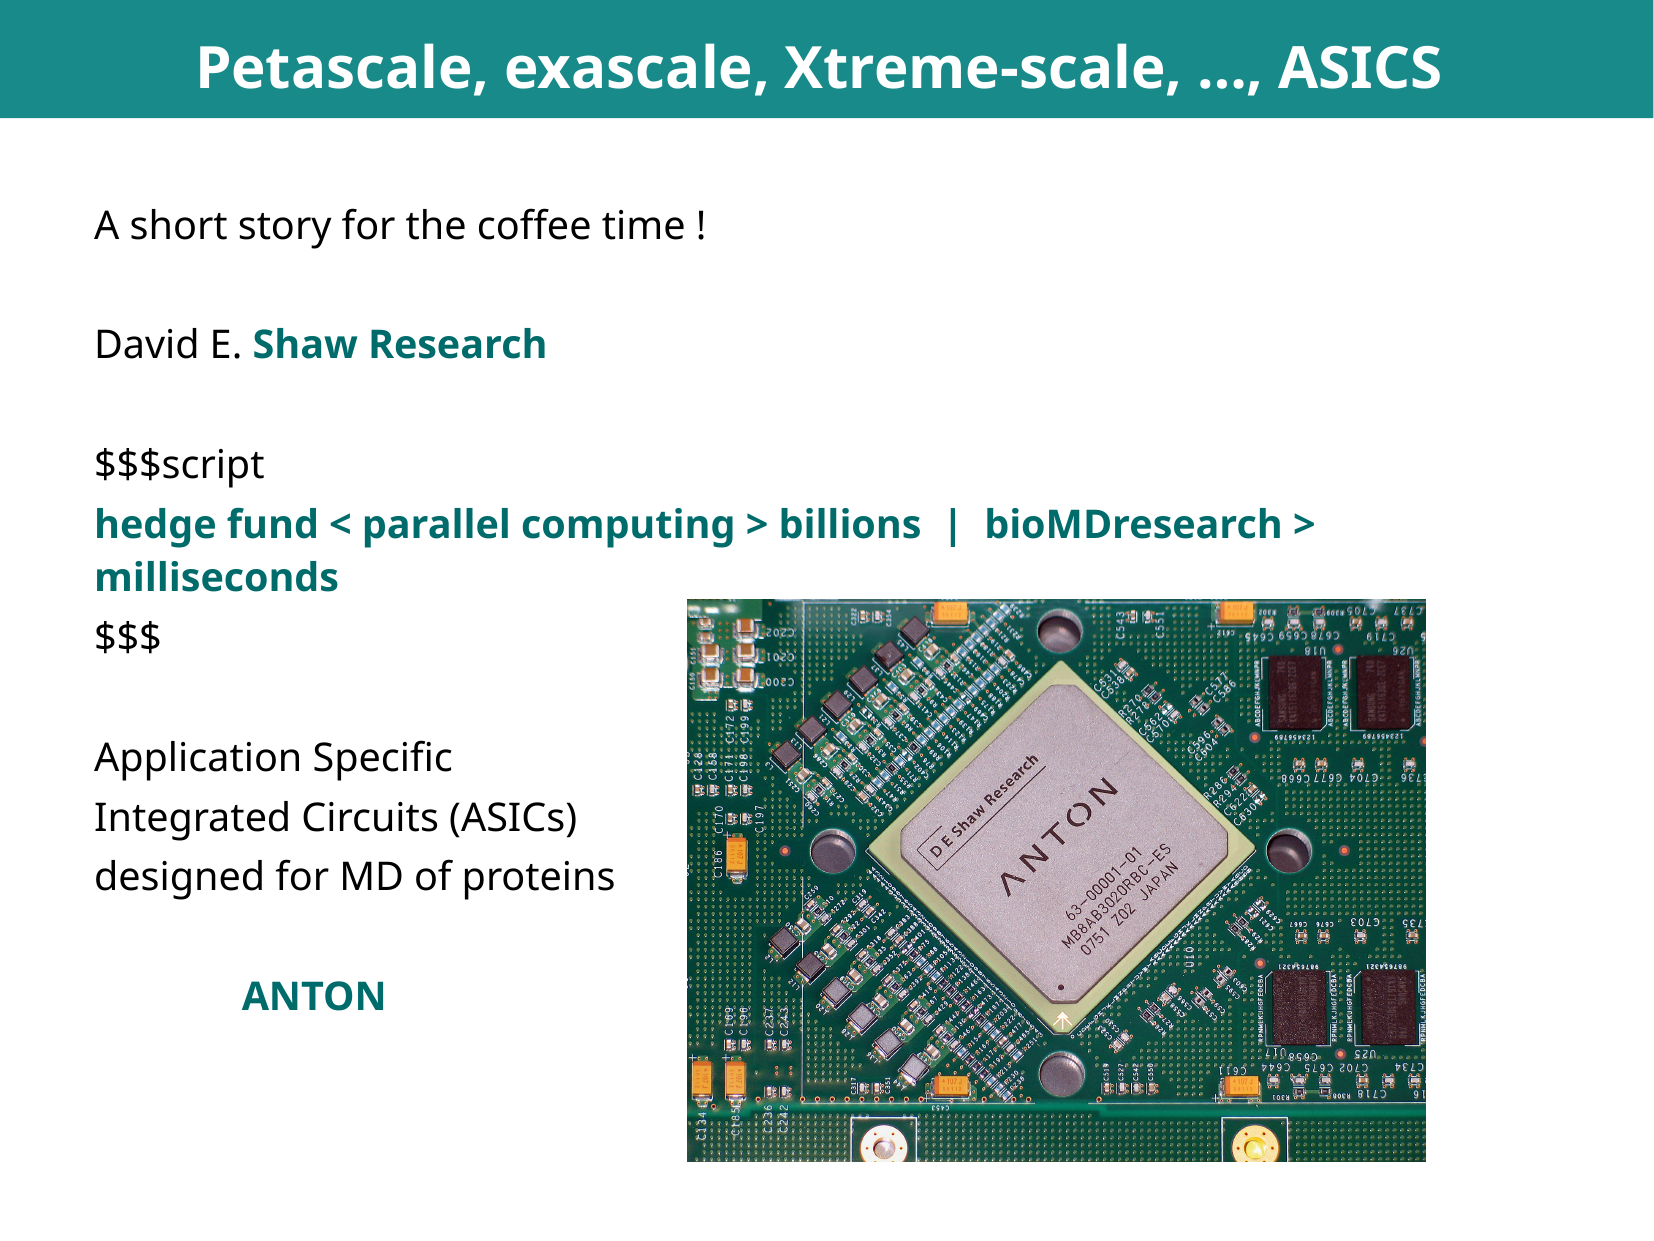

Petascale, exascale, Xtreme-scale, …, ASICS
A short story for the coffee time !
David E. Shaw Research
$$$script
hedge fund < parallel computing > billions  | bioMDresearch > milliseconds
$$$
Application Specific
Integrated Circuits (ASICs)
designed for MD of proteins
		ANTON